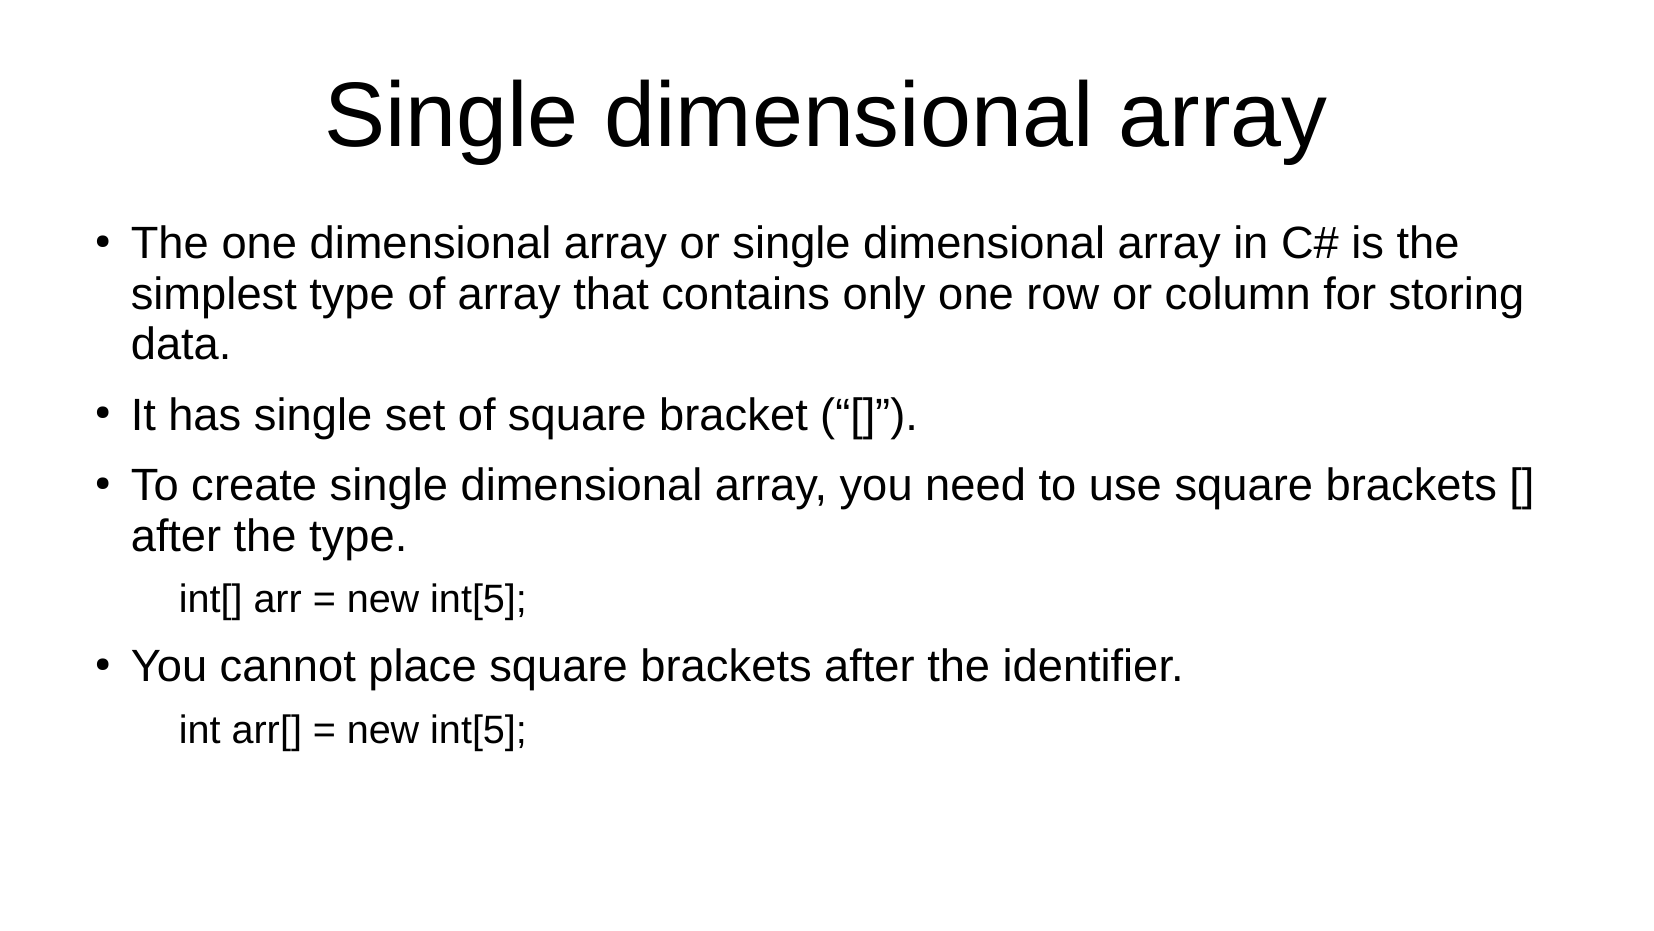

# Single dimensional array
The one dimensional array or single dimensional array in C# is the simplest type of array that contains only one row or column for storing data.
It has single set of square bracket (“[]”).
To create single dimensional array, you need to use square brackets [] after the type.
int[] arr = new int[5];
You cannot place square brackets after the identifier.
int arr[] = new int[5];